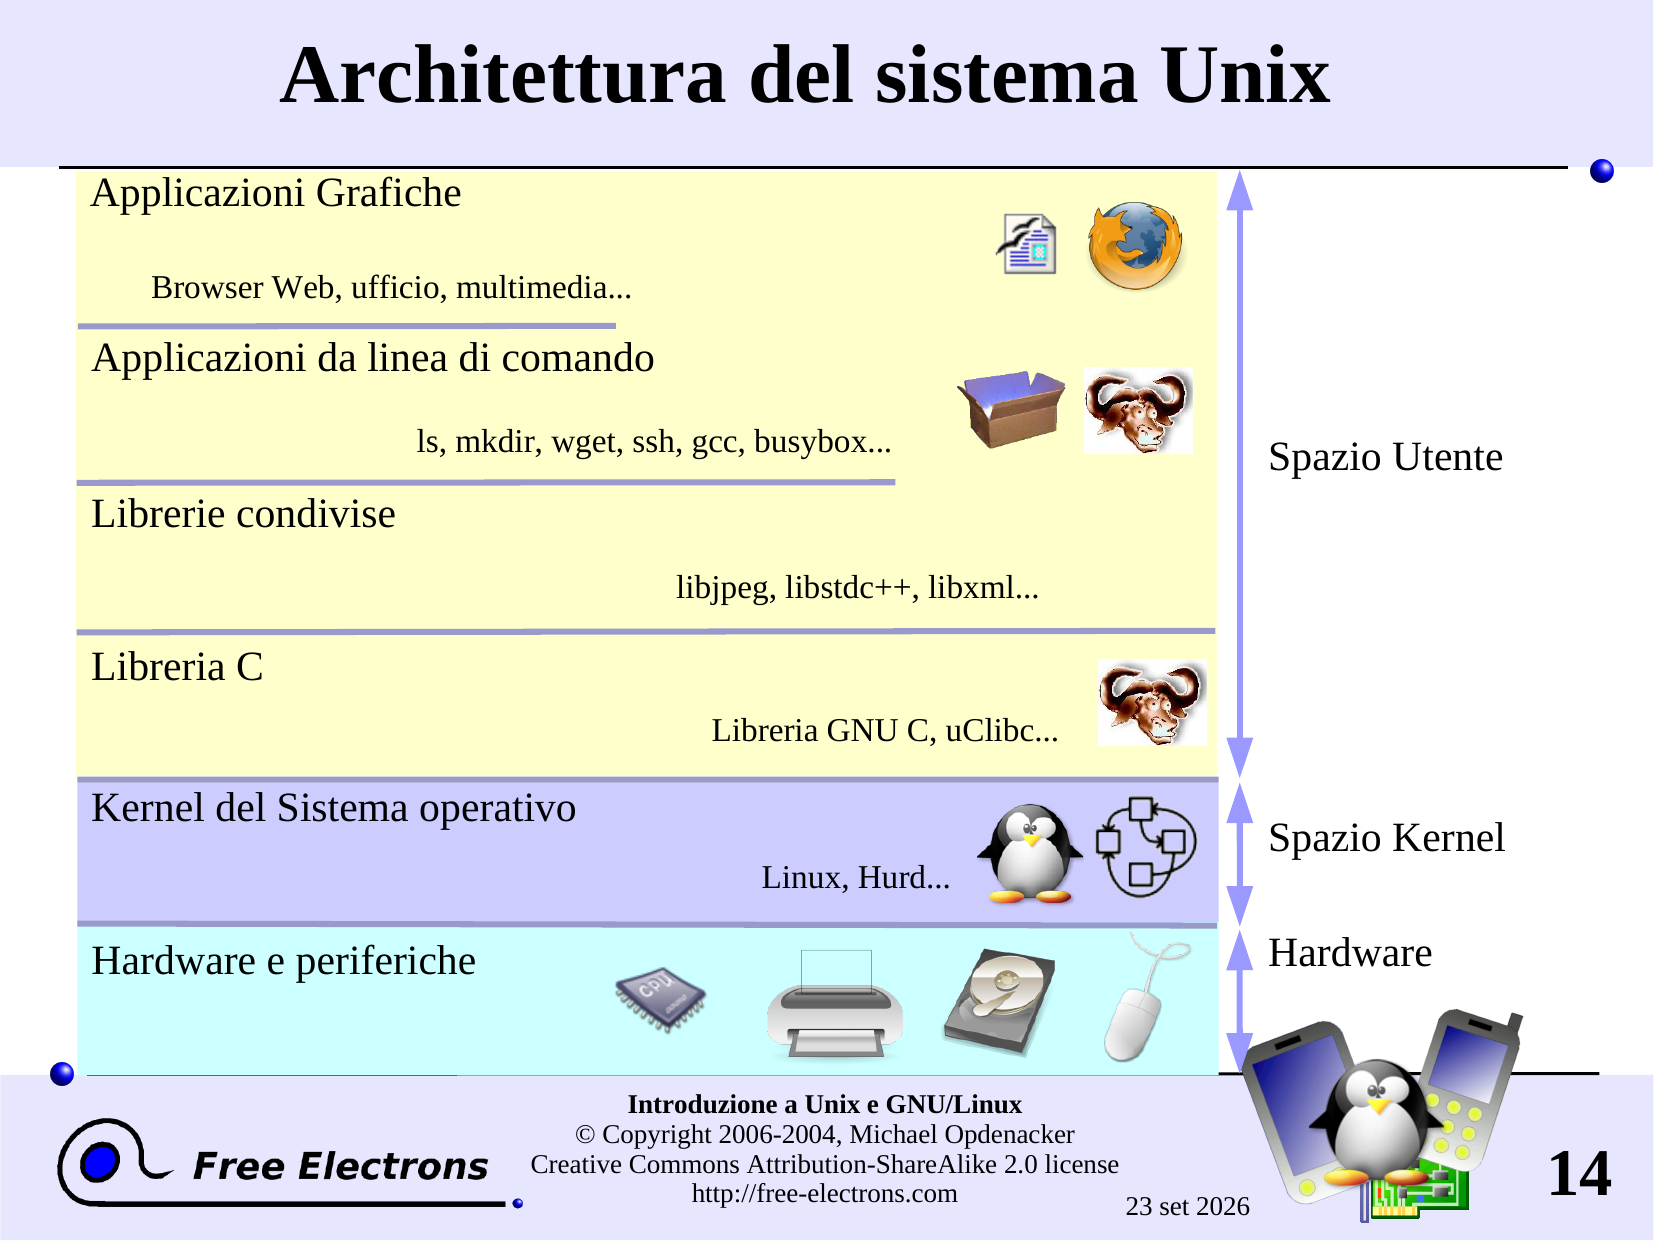

# Architettura del sistema Unix
Applicazioni Grafiche
Browser Web, ufficio, multimedia...
Applicazioni da linea di comando
ls, mkdir, wget, ssh, gcc, busybox...
Spazio Utente
Librerie condivise
libjpeg, libstdc++, libxml...
Libreria C
Libreria GNU C, uClibc...
Kernel del Sistema operativo
Spazio Kernel
Linux, Hurd...
Hardware
Hardware e periferiche